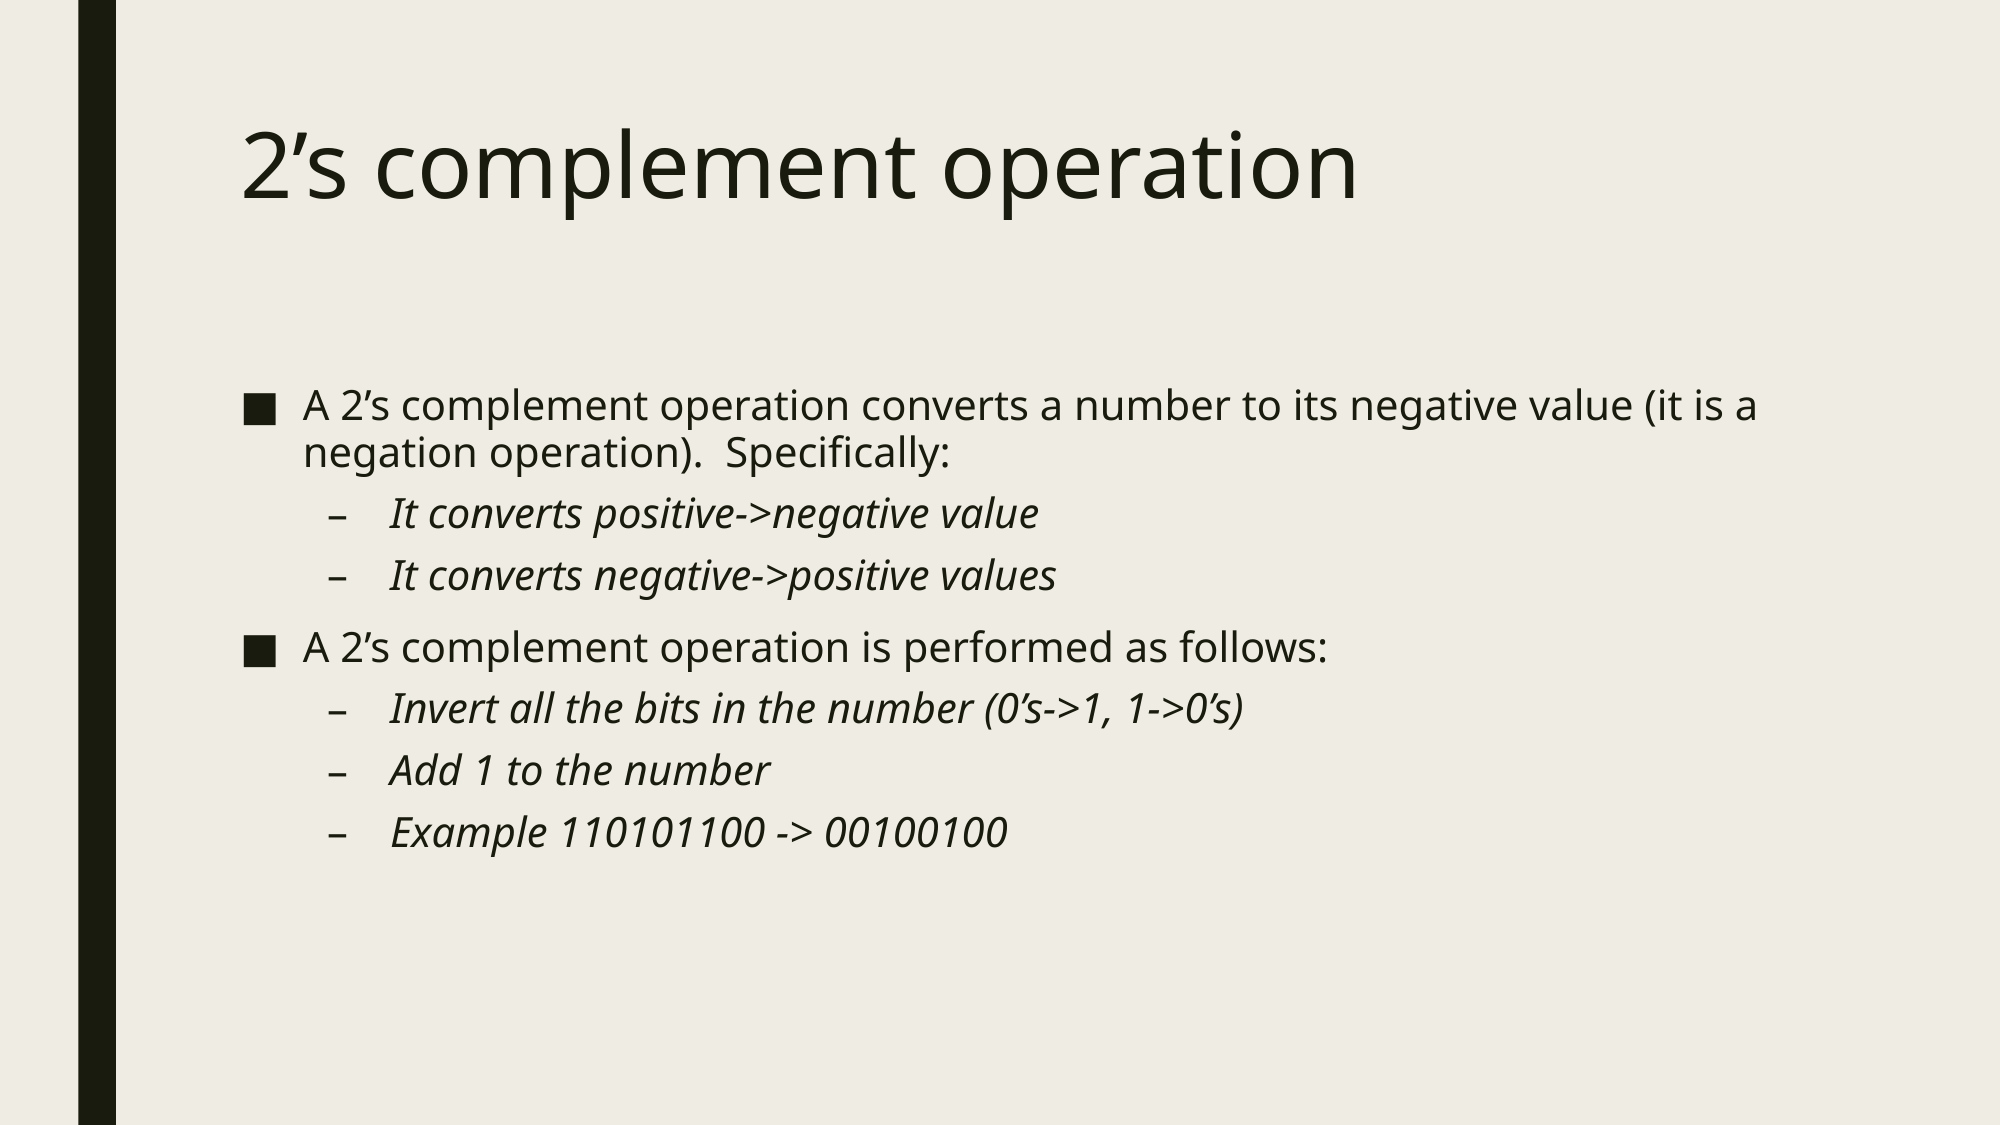

# 2’s complement operation
A 2’s complement operation converts a number to its negative value (it is a negation operation). Specifically:
It converts positive->negative value
It converts negative->positive values
A 2’s complement operation is performed as follows:
Invert all the bits in the number (0’s->1, 1->0’s)
Add 1 to the number
Example 110101100 -> 00100100